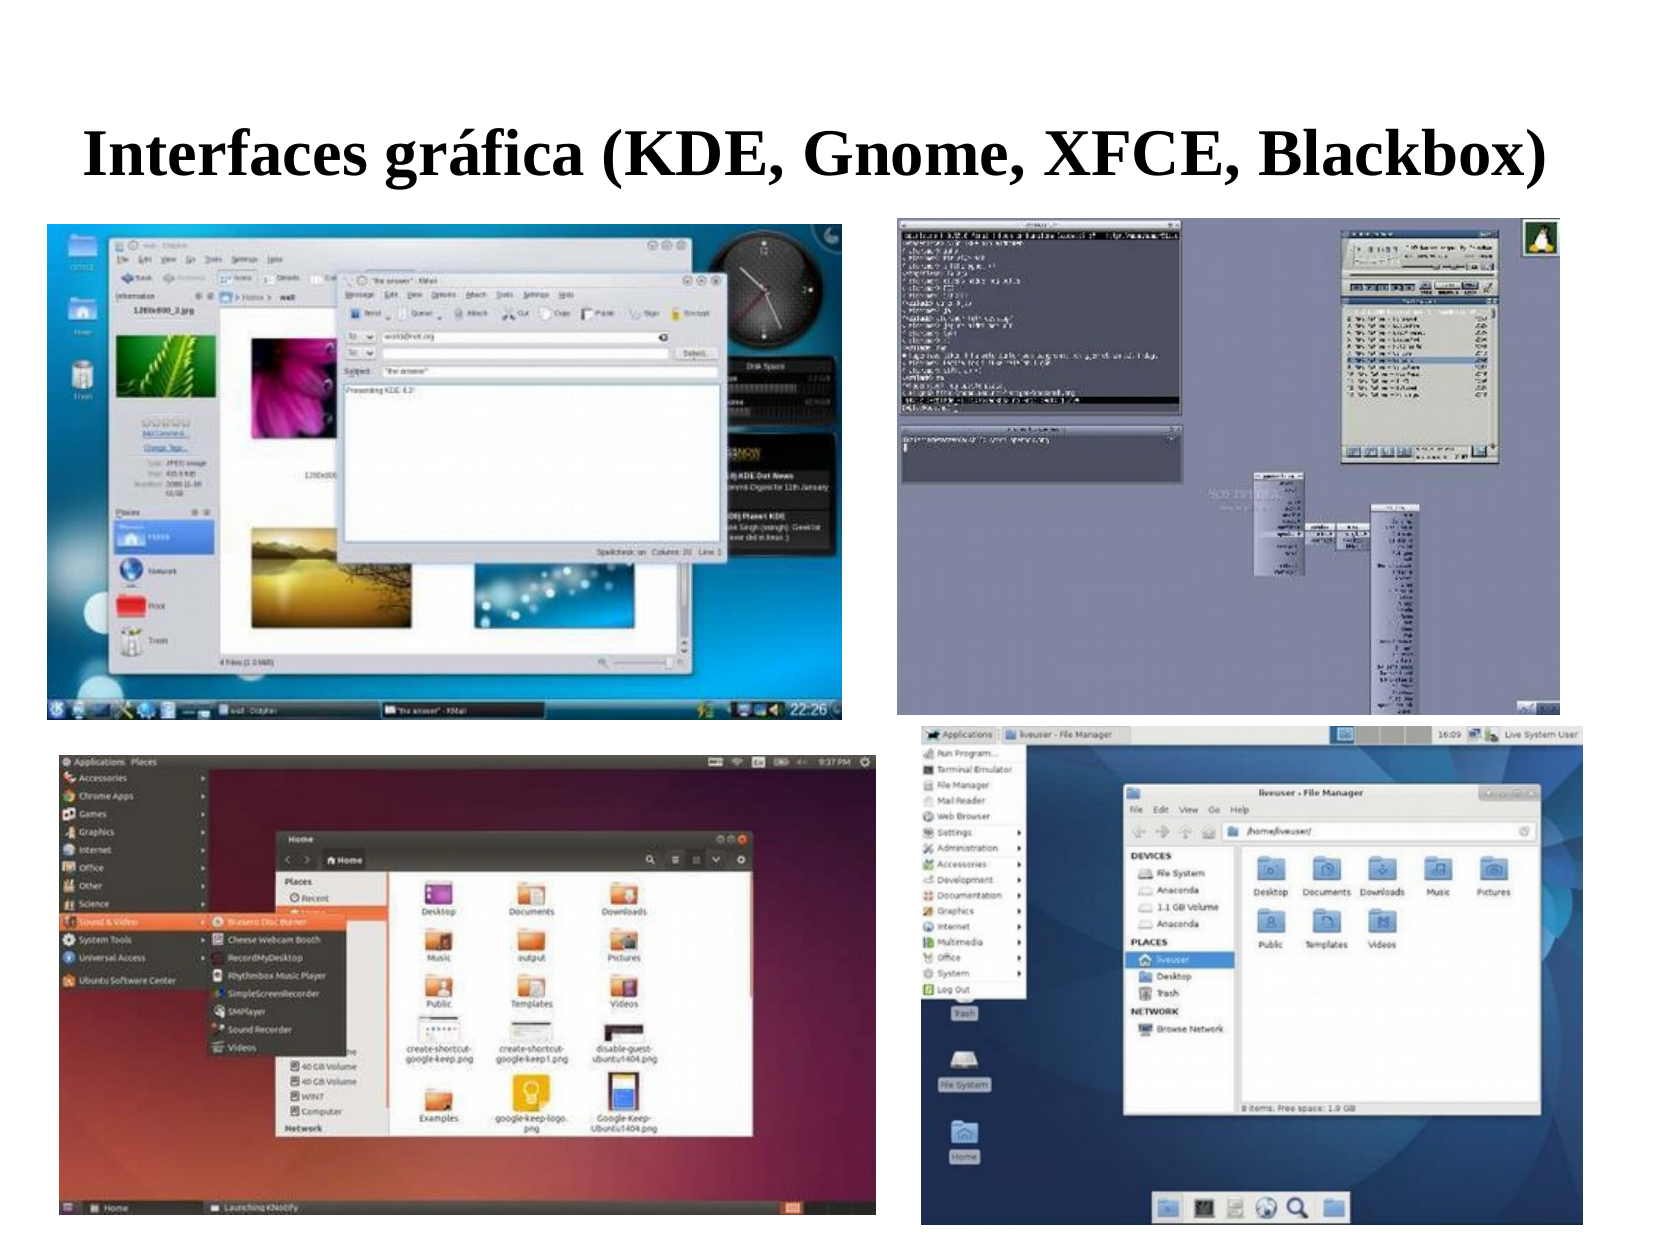

# Interfaces gráfica (KDE, Gnome, XFCE, Blackbox)